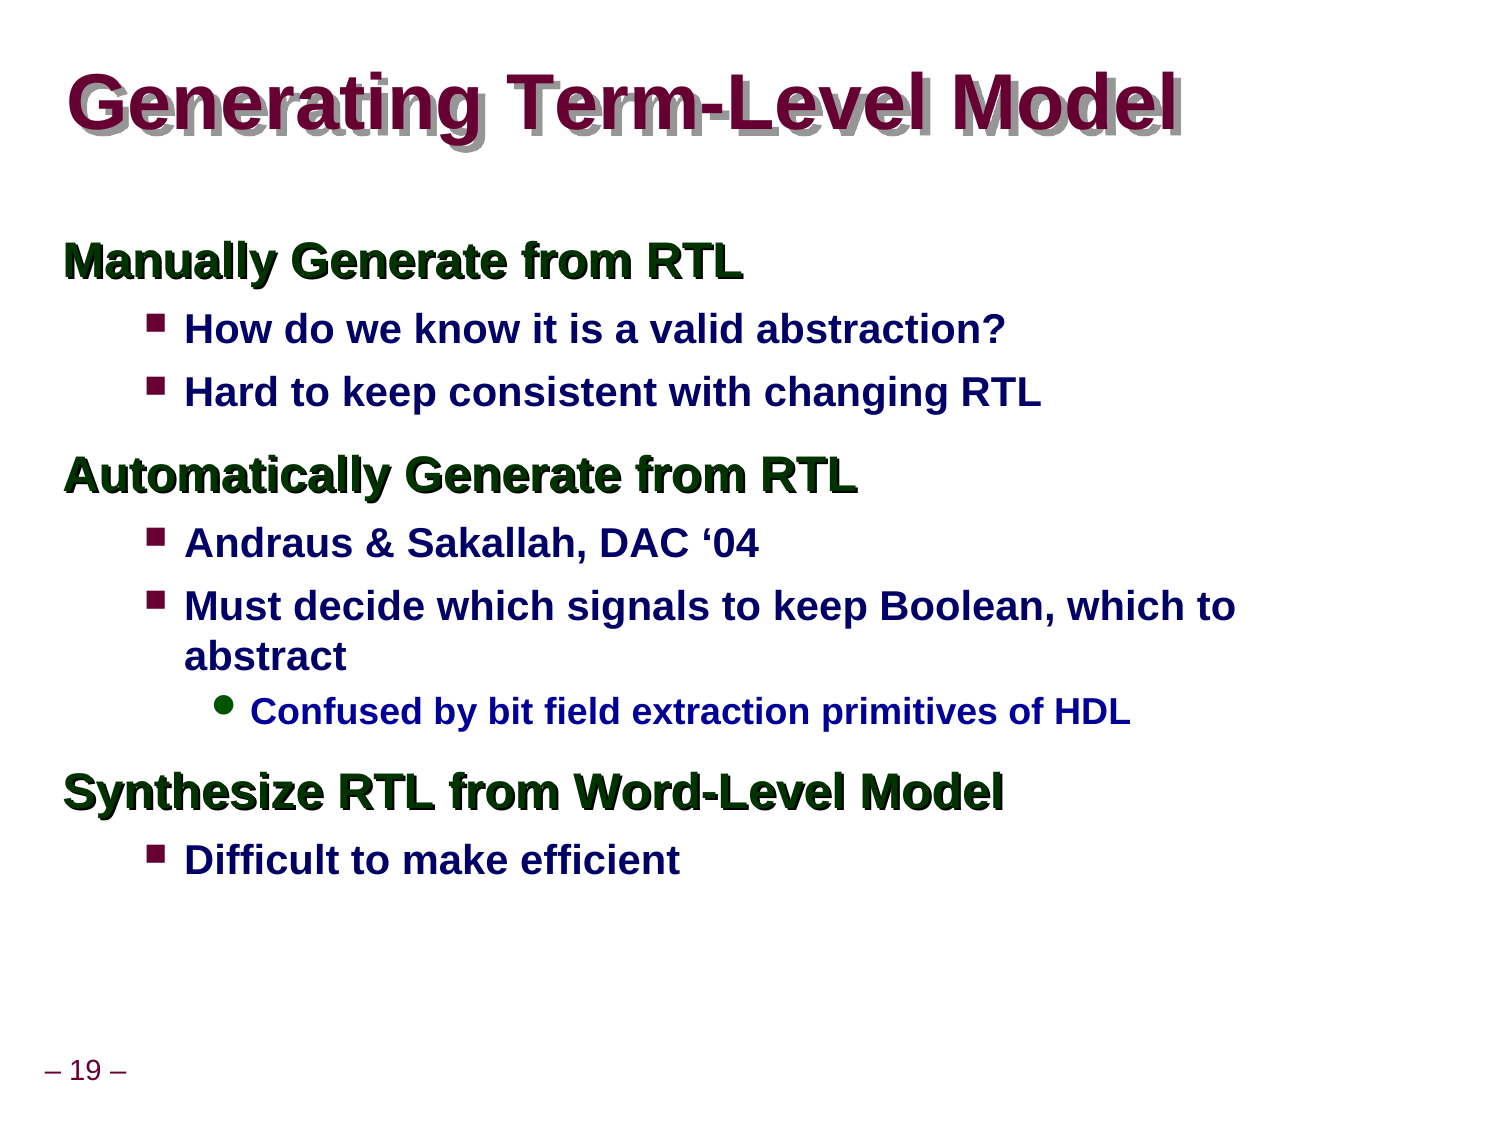

# Generating Term-Level Model
Manually Generate from RTL
How do we know it is a valid abstraction?
Hard to keep consistent with changing RTL
Automatically Generate from RTL
Andraus & Sakallah, DAC ‘04
Must decide which signals to keep Boolean, which to abstract
Confused by bit field extraction primitives of HDL
Synthesize RTL from Word-Level Model
Difficult to make efficient